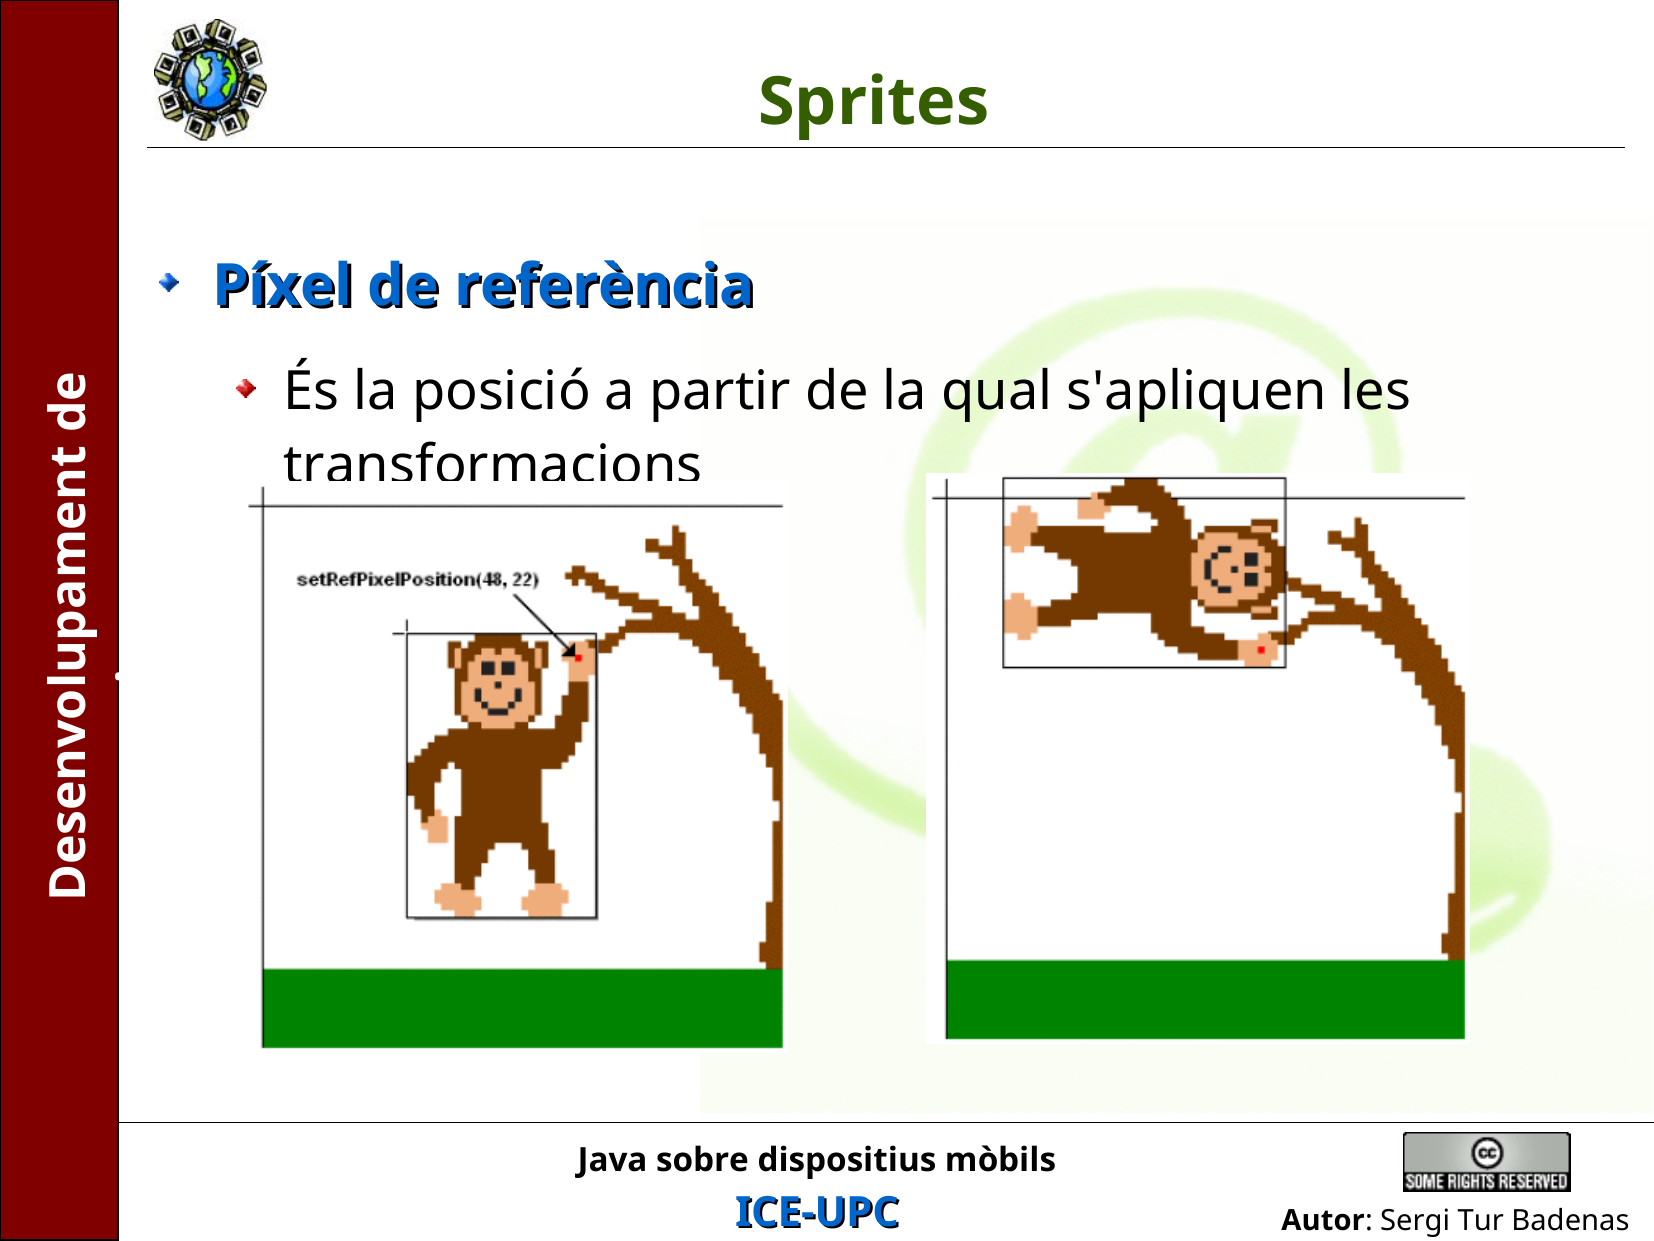

# Sprites
Píxel de referència
És la posició a partir de la qual s'apliquen les transformacions